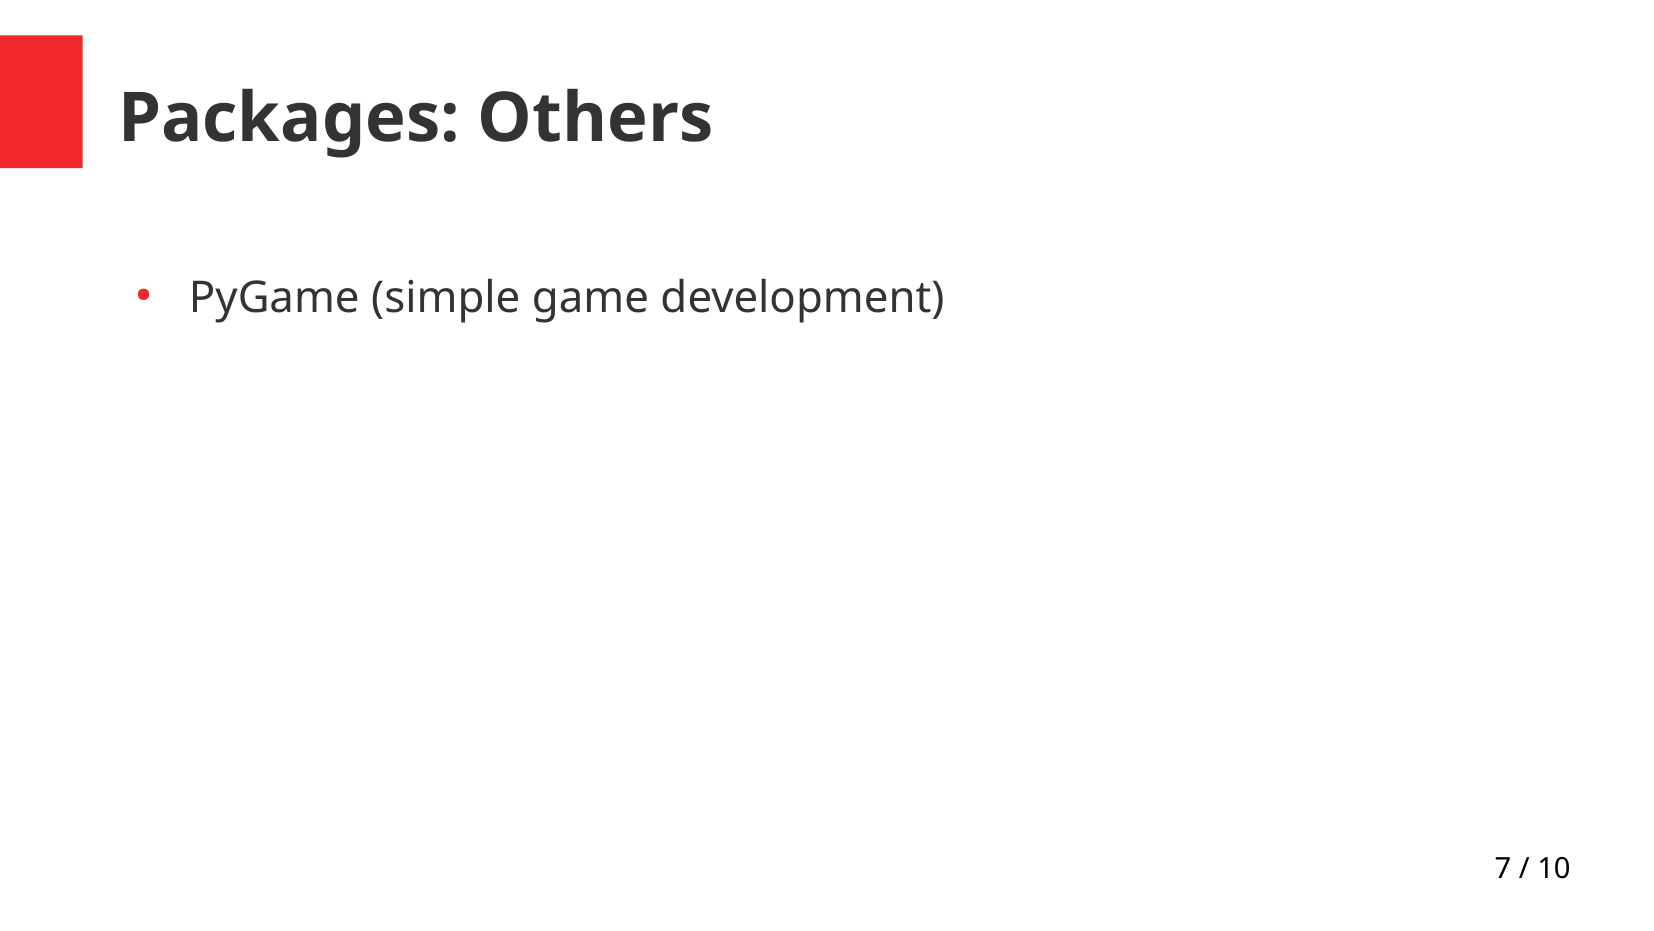

# Packages: Others
PyGame (simple game development)
7